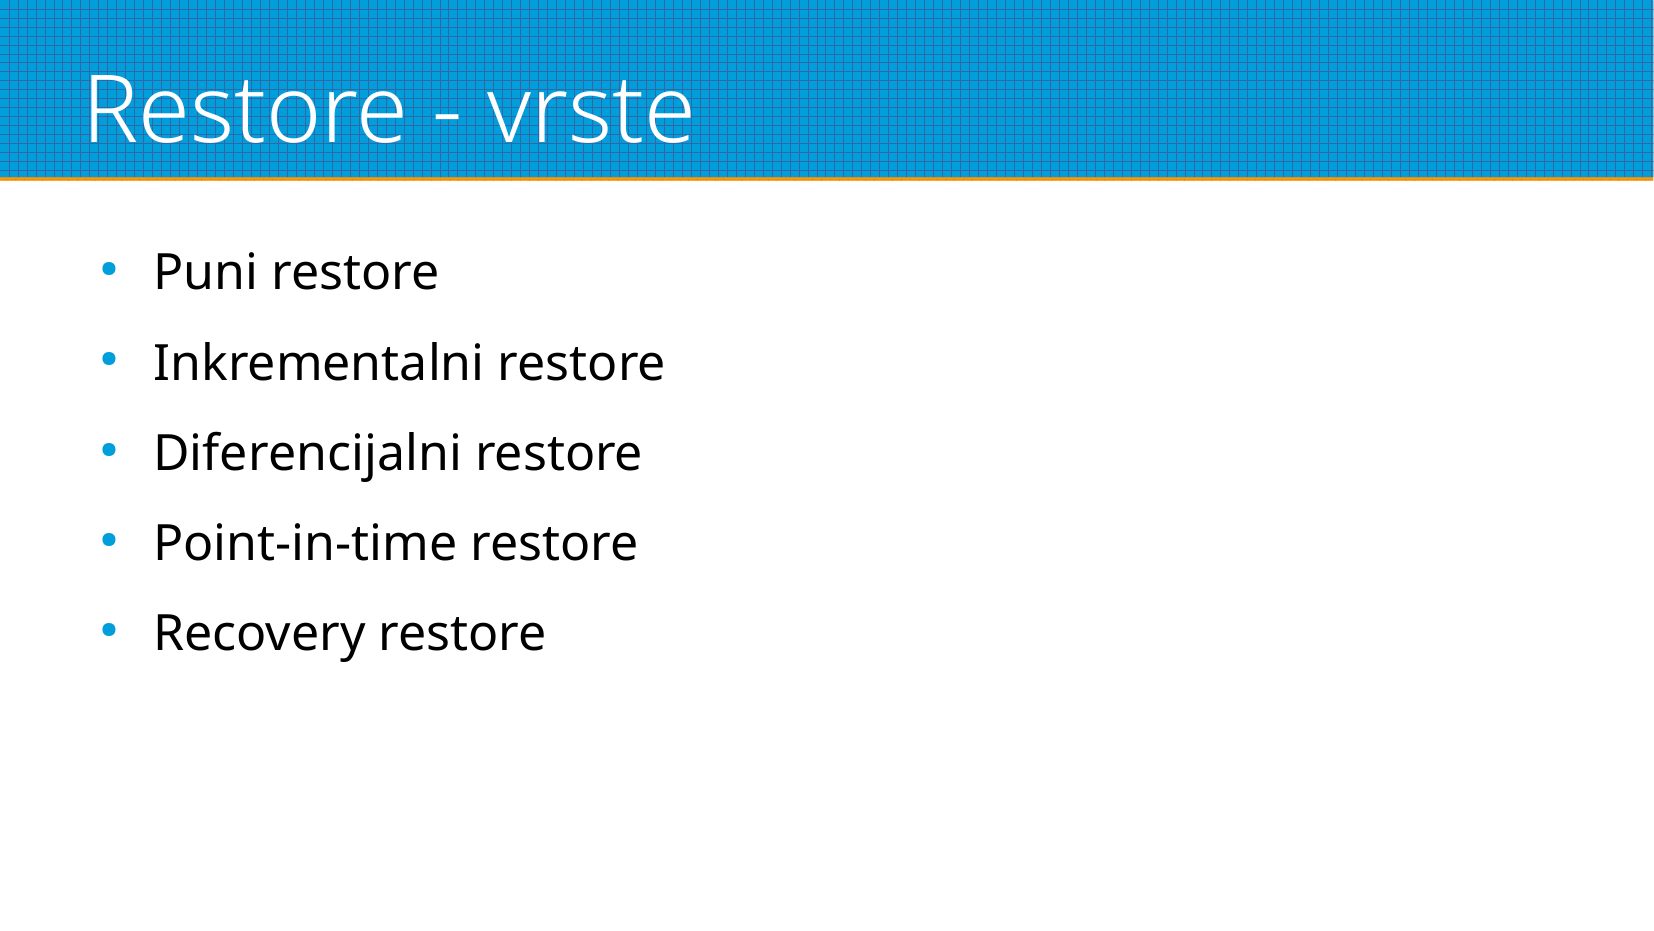

# Restore - vrste
Puni restore
Inkrementalni restore
Diferencijalni restore
Point-in-time restore
Recovery restore